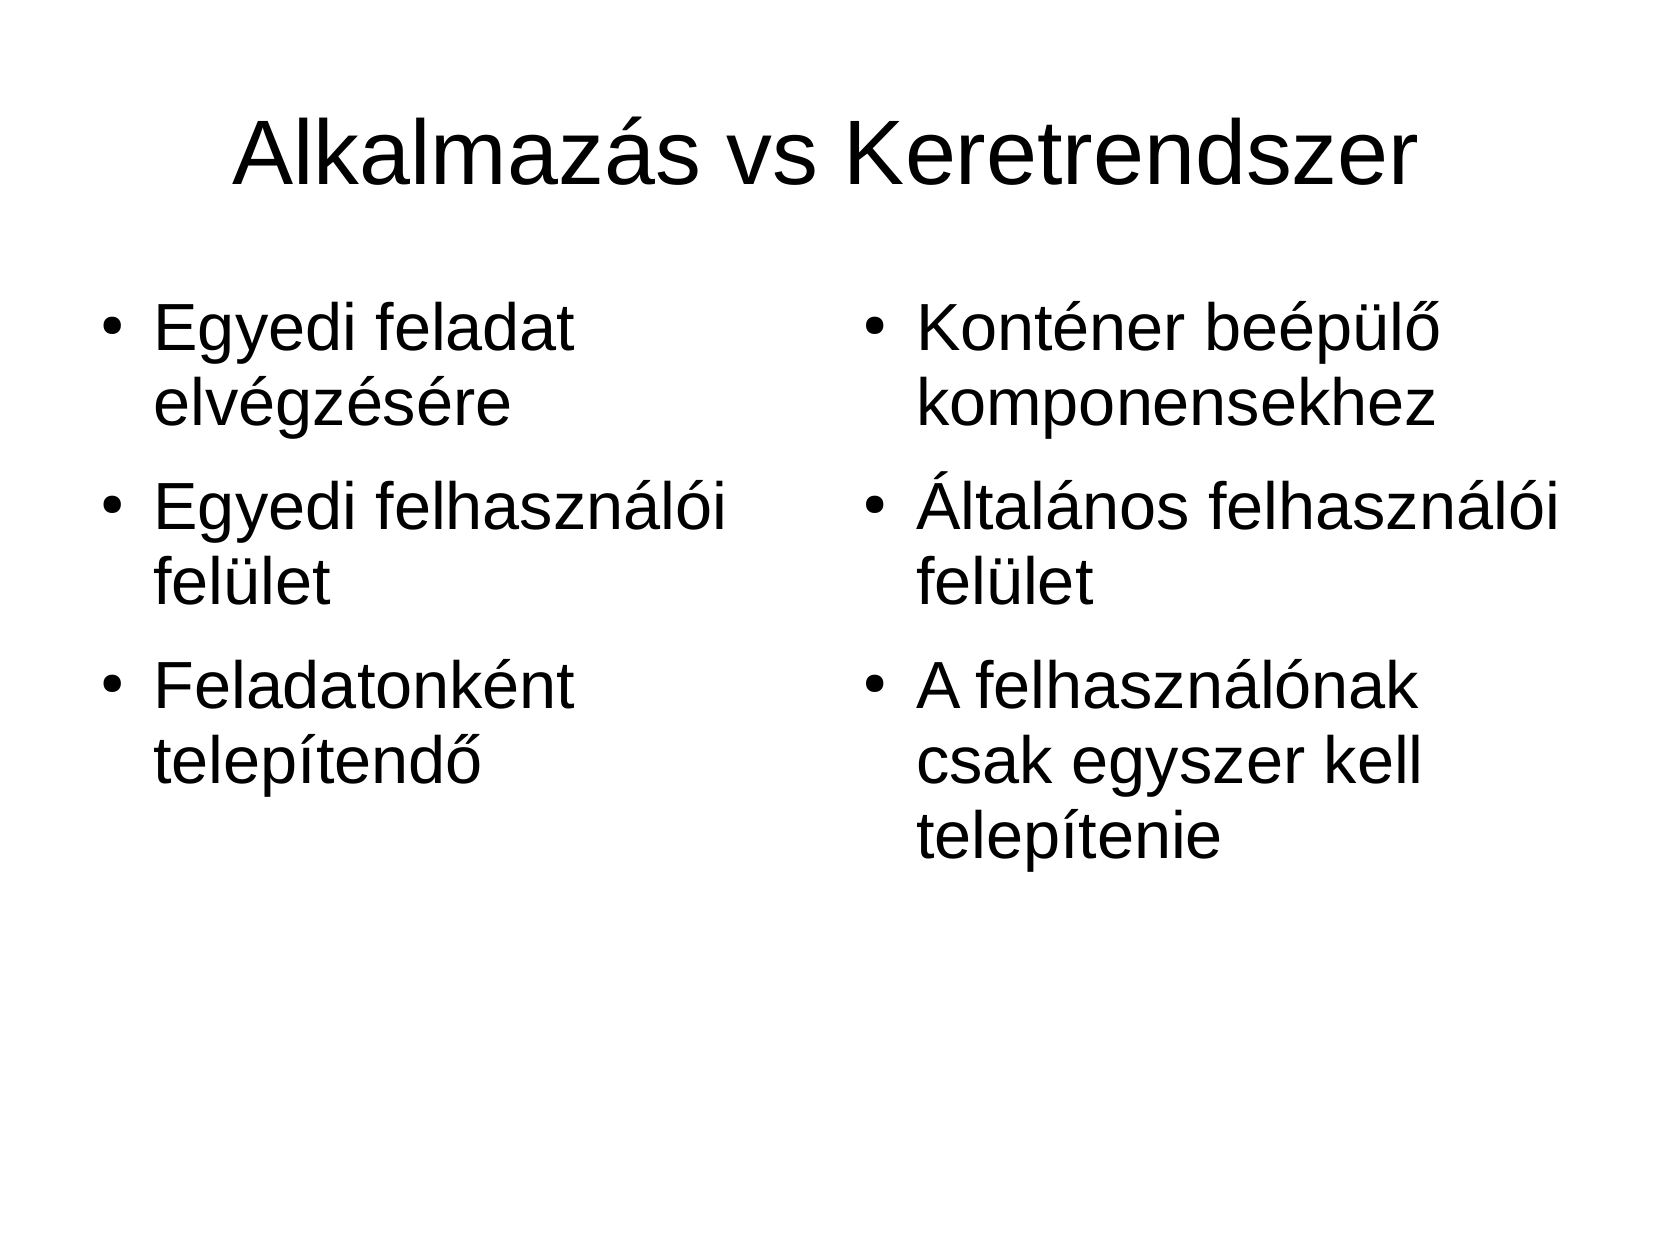

# Alkalmazás vs Keretrendszer
Egyedi feladat elvégzésére
Egyedi felhasználói felület
Feladatonként telepítendő
Konténer beépülő komponensekhez
Általános felhasználói felület
A felhasználónak csak egyszer kell telepítenie